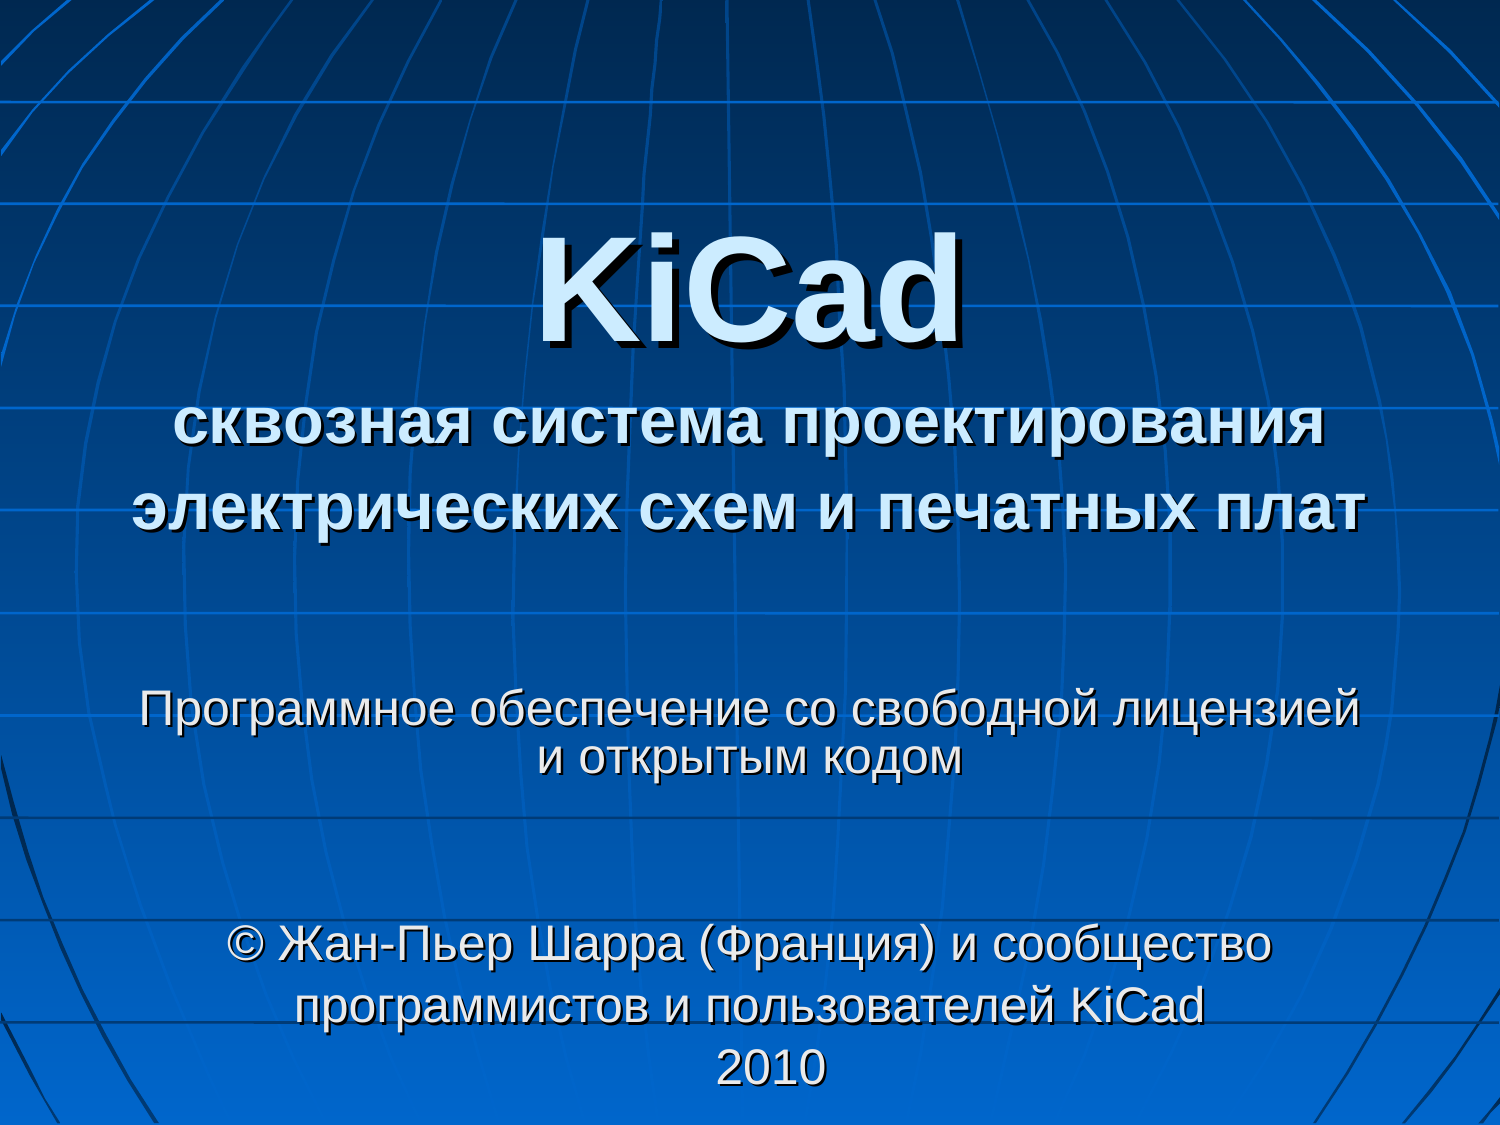

KiCad
сквозная система проектирования электрических схем и печатных плат
Программное обеспечение со свободной лицензией
и открытым кодом
© Жан-Пьер Шарра (Франция) и сообщество
программистов и пользователей KiCad
 2010